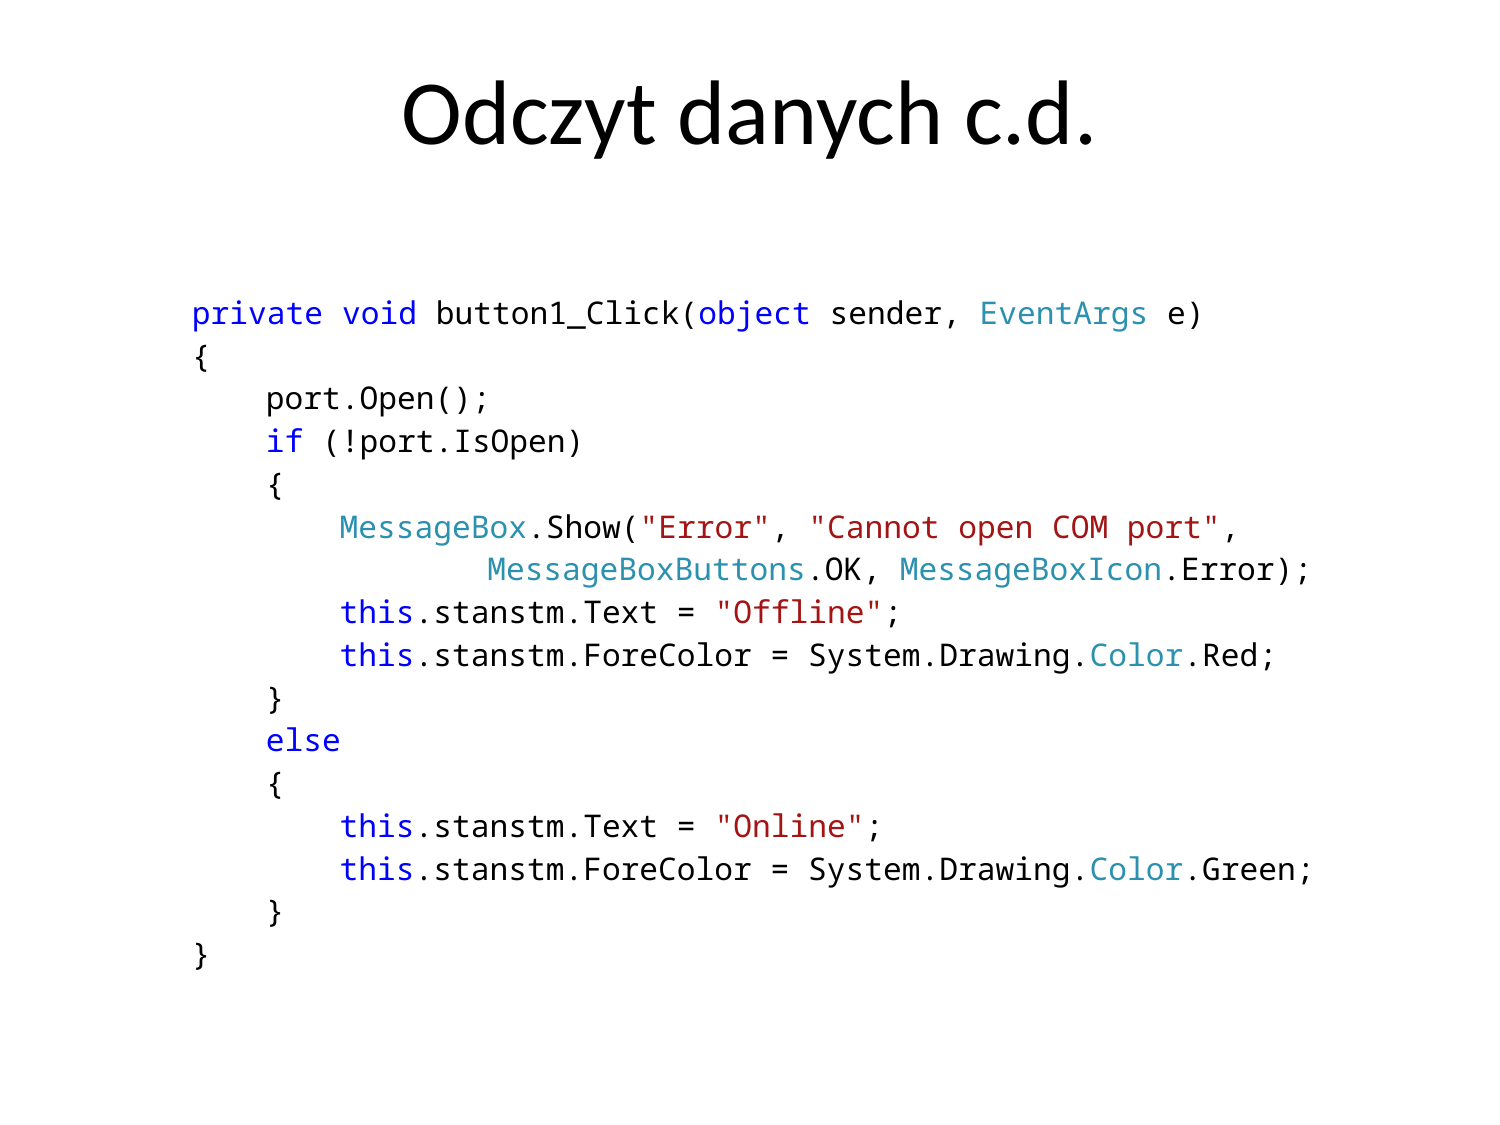

# Odczyt danych c.d.
private void button1_Click(object sender, EventArgs e)
{
	port.Open();
	if (!port.IsOpen)
	{
		MessageBox.Show("Error", "Cannot open COM port", 								MessageBoxButtons.OK, MessageBoxIcon.Error);
		this.stanstm.Text = "Offline";
		this.stanstm.ForeColor = System.Drawing.Color.Red;
	}
	else
	{
		this.stanstm.Text = "Online";
		this.stanstm.ForeColor = System.Drawing.Color.Green;
	}
}